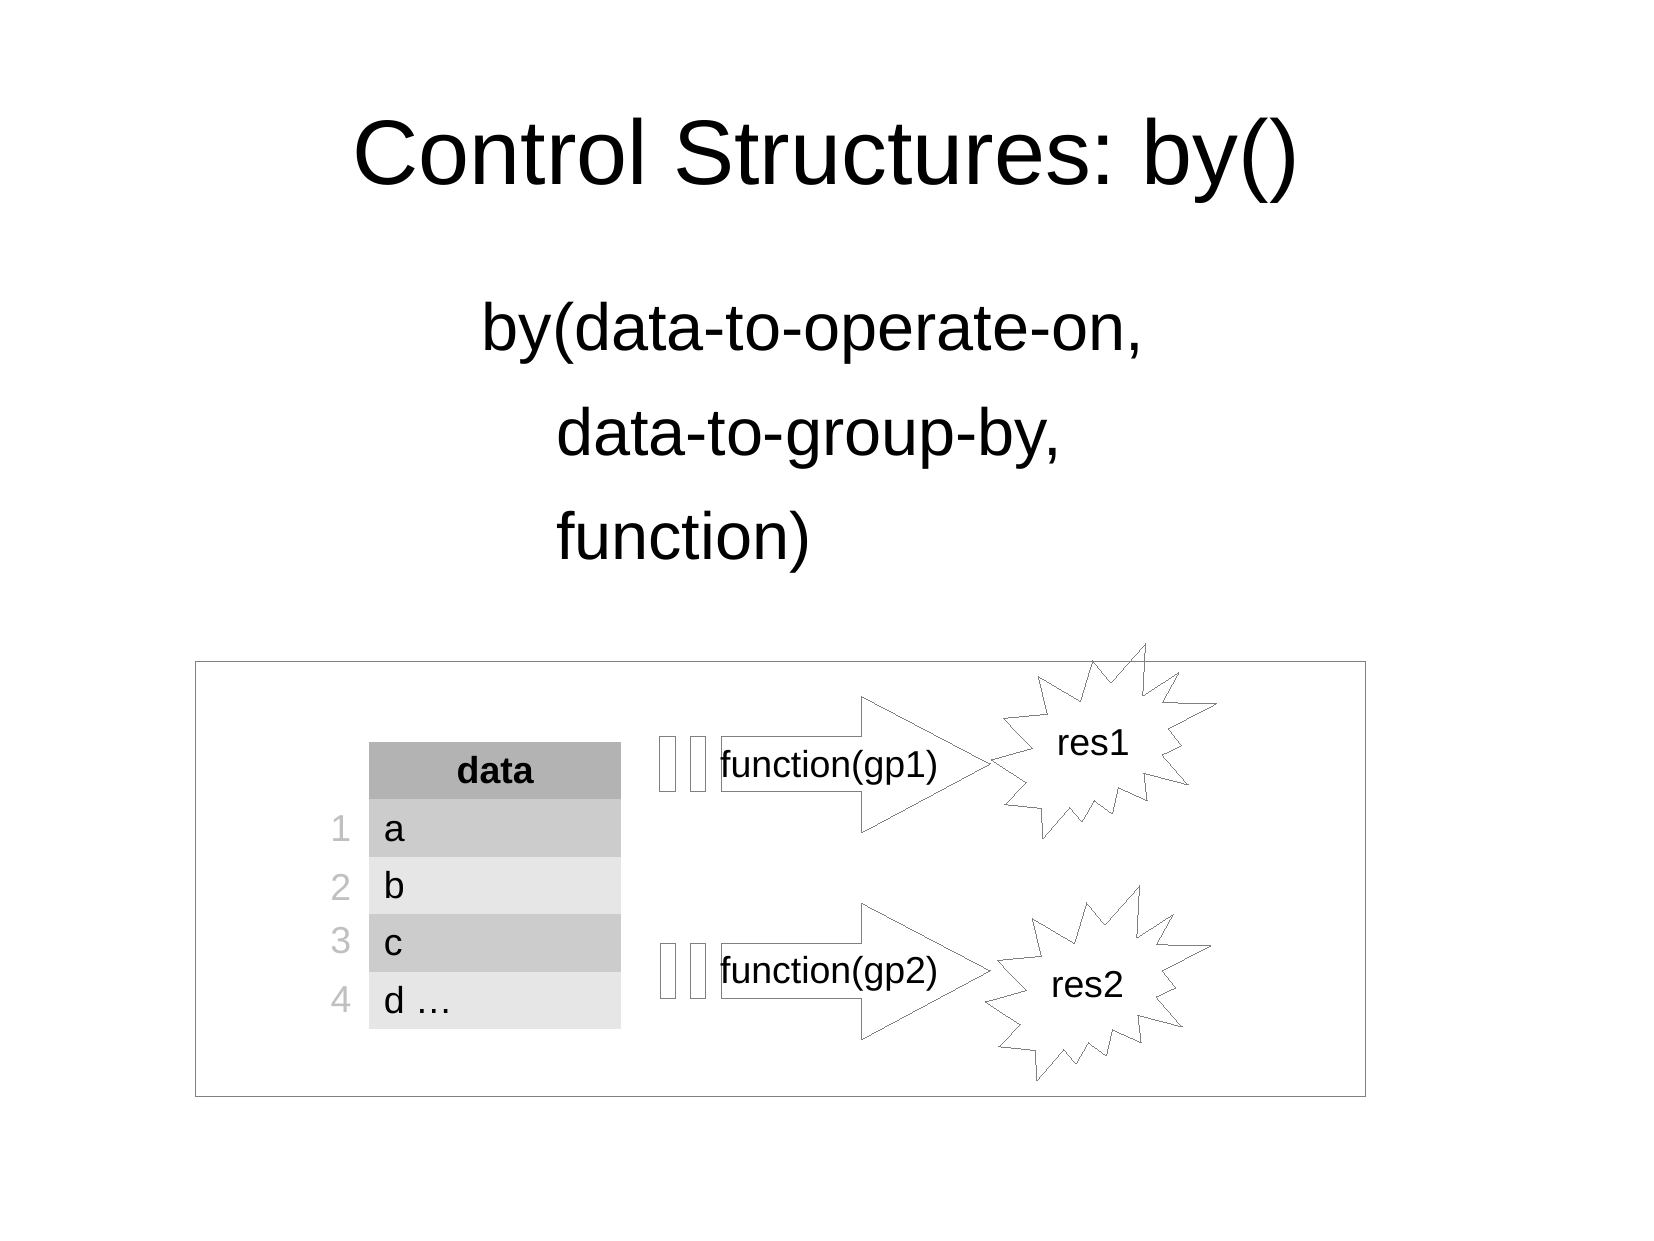

# Control Structures: by()
 by(data-to-operate-on,
 data-to-group-by,
 function)
res1
function(gp1)
| data |
| --- |
| a |
| b |
| c |
| d … |
1
2
res2
function(gp2)
3
4